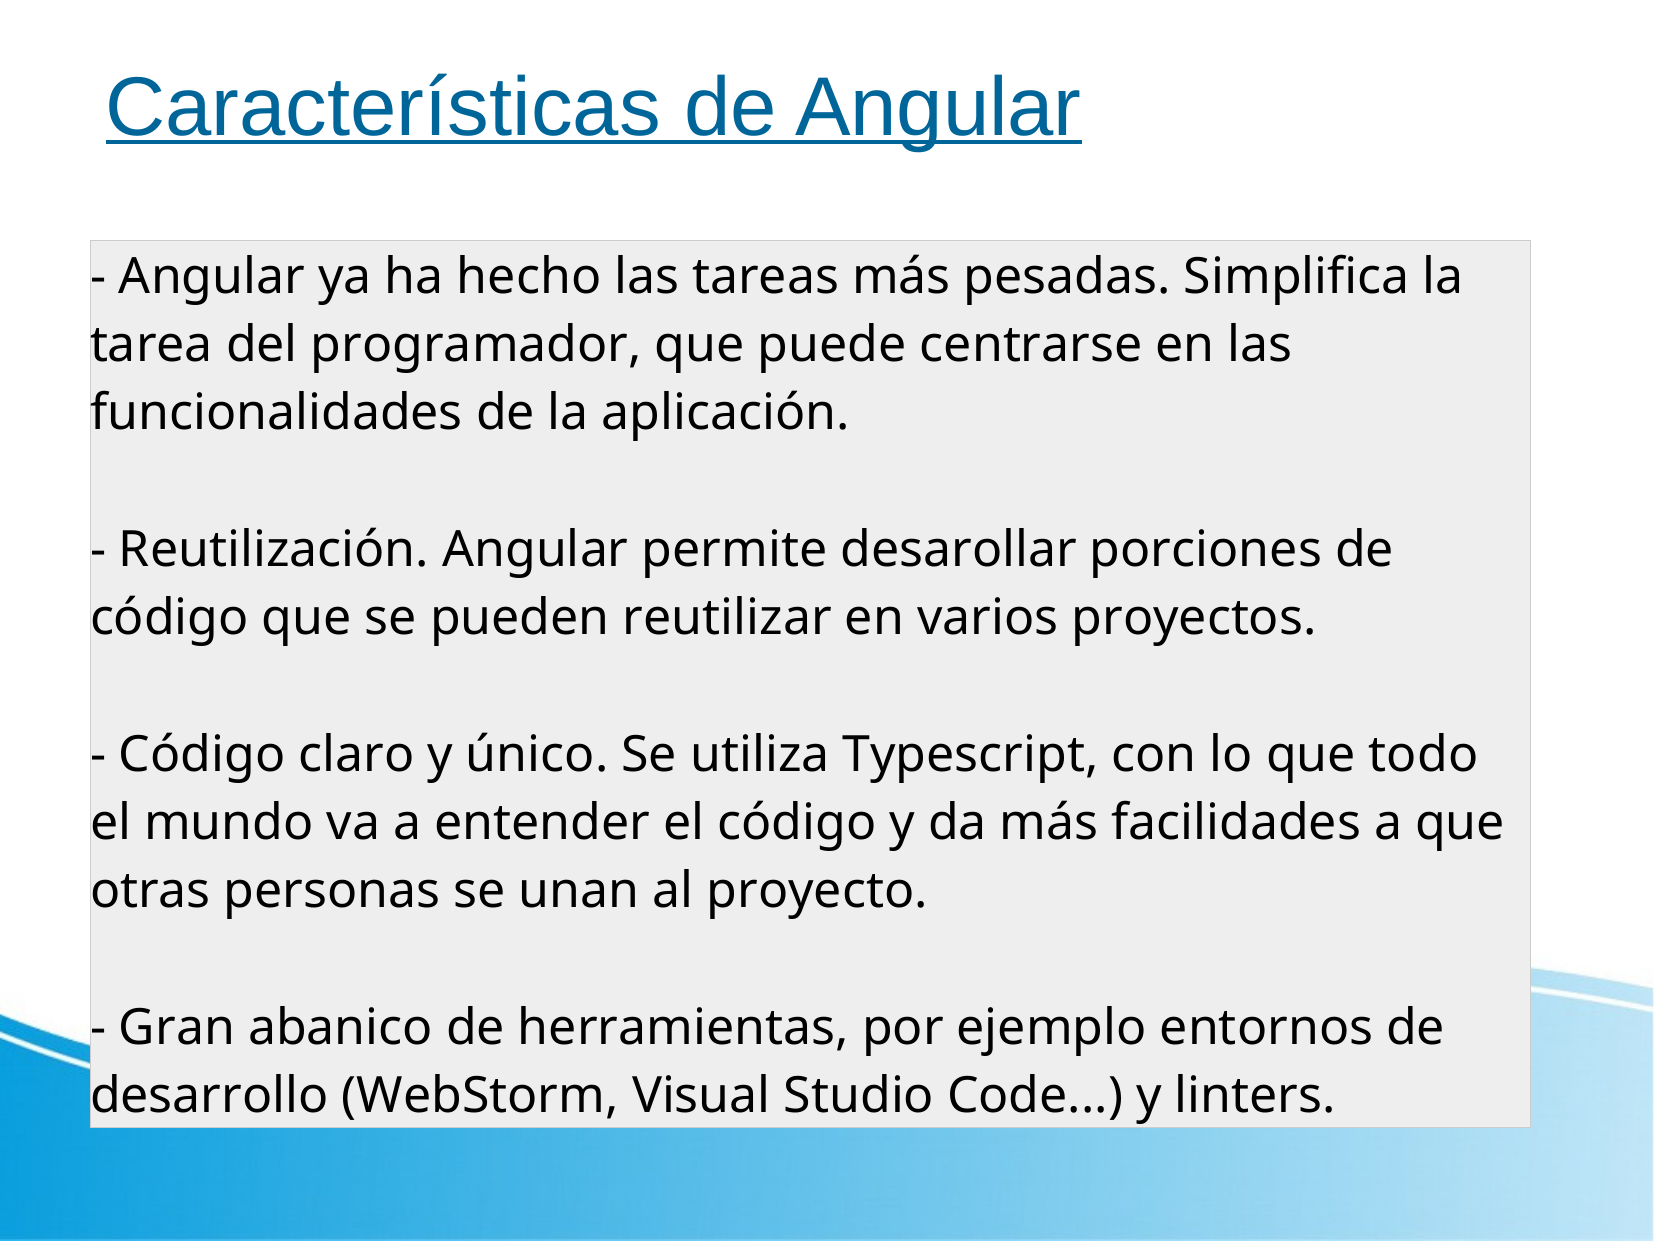

# Características de Angular
- Angular ya ha hecho las tareas más pesadas. Simplifica la tarea del programador, que puede centrarse en las funcionalidades de la aplicación.
- Reutilización. Angular permite desarollar porciones de código que se pueden reutilizar en varios proyectos.
- Código claro y único. Se utiliza Typescript, con lo que todo el mundo va a entender el código y da más facilidades a que otras personas se unan al proyecto.
- Gran abanico de herramientas, por ejemplo entornos de desarrollo (WebStorm, Visual Studio Code...) y linters.